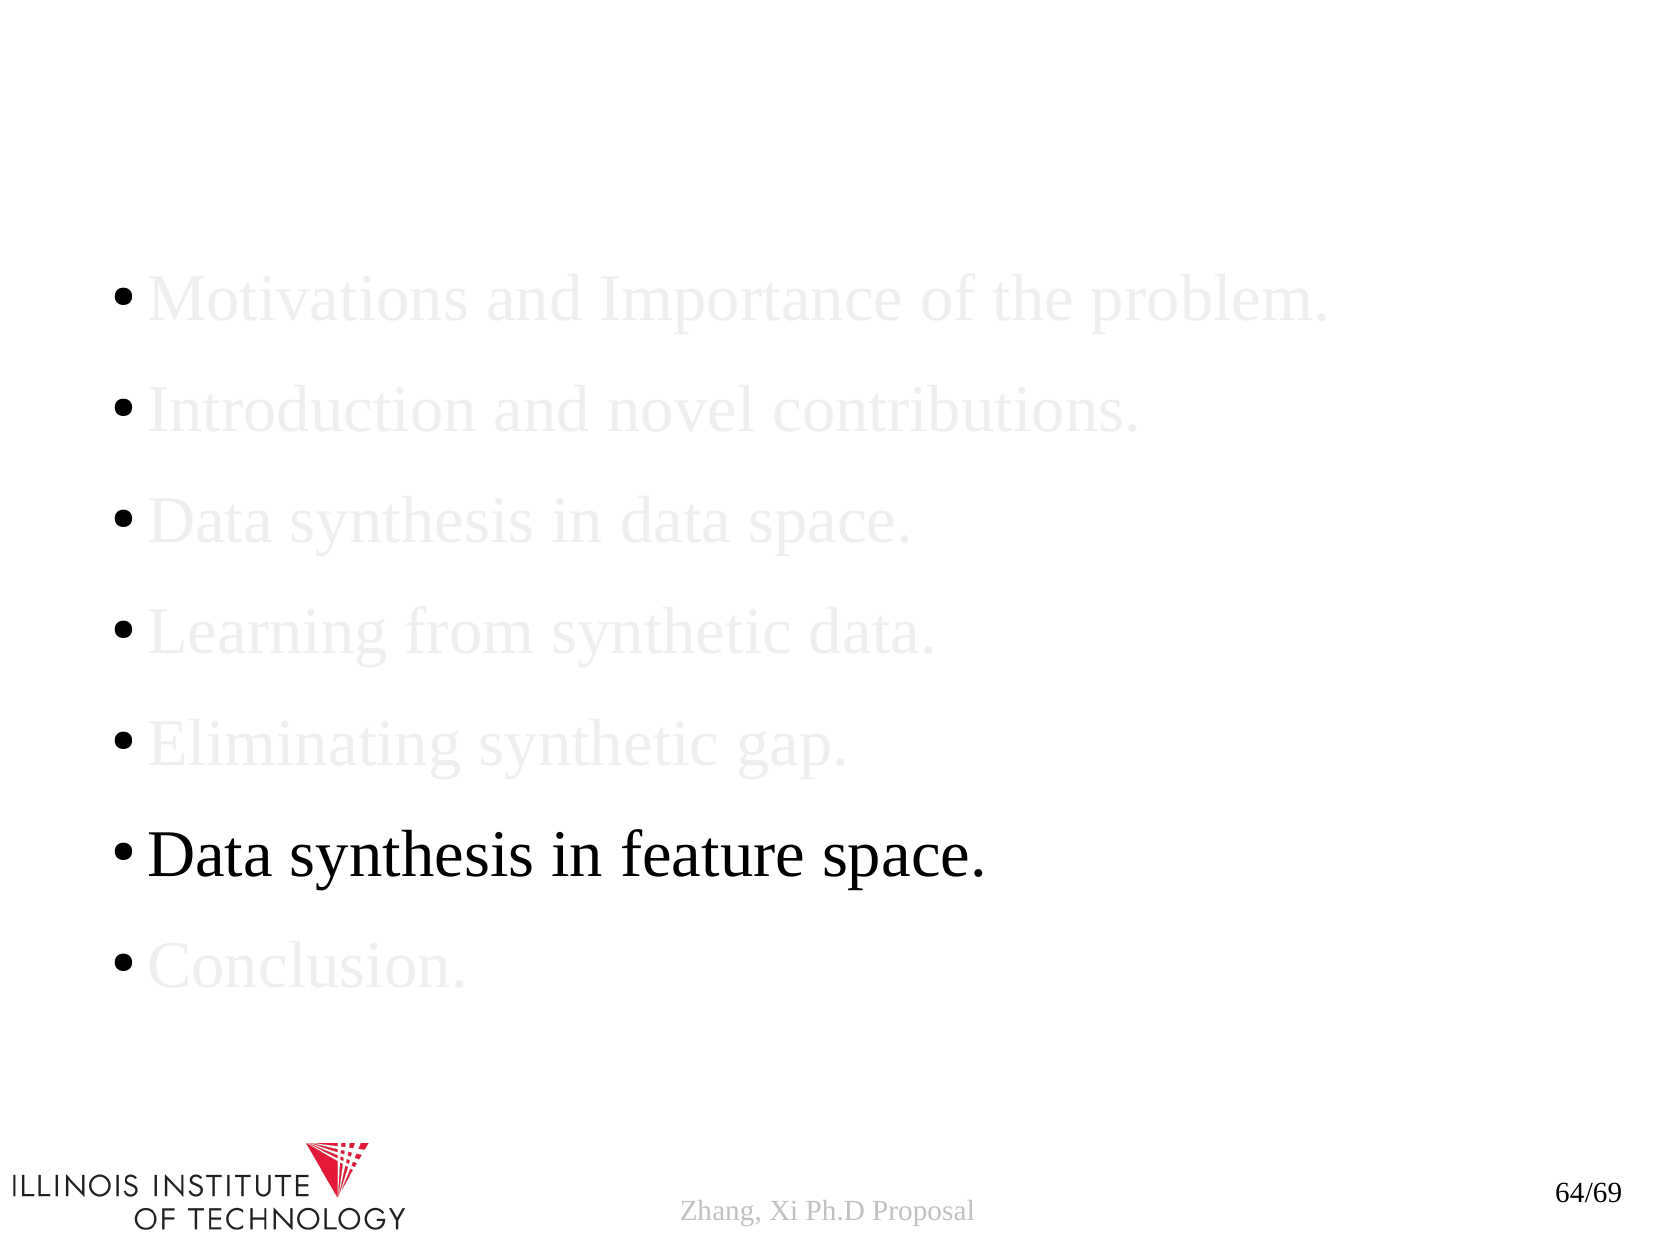

Motivations and Importance of the problem.
Introduction and novel contributions.
Data synthesis in data space.
Learning from synthetic data.
Eliminating synthetic gap.
Data synthesis in feature space.
Conclusion.
64
Zhang, Xi Ph.D Proposal